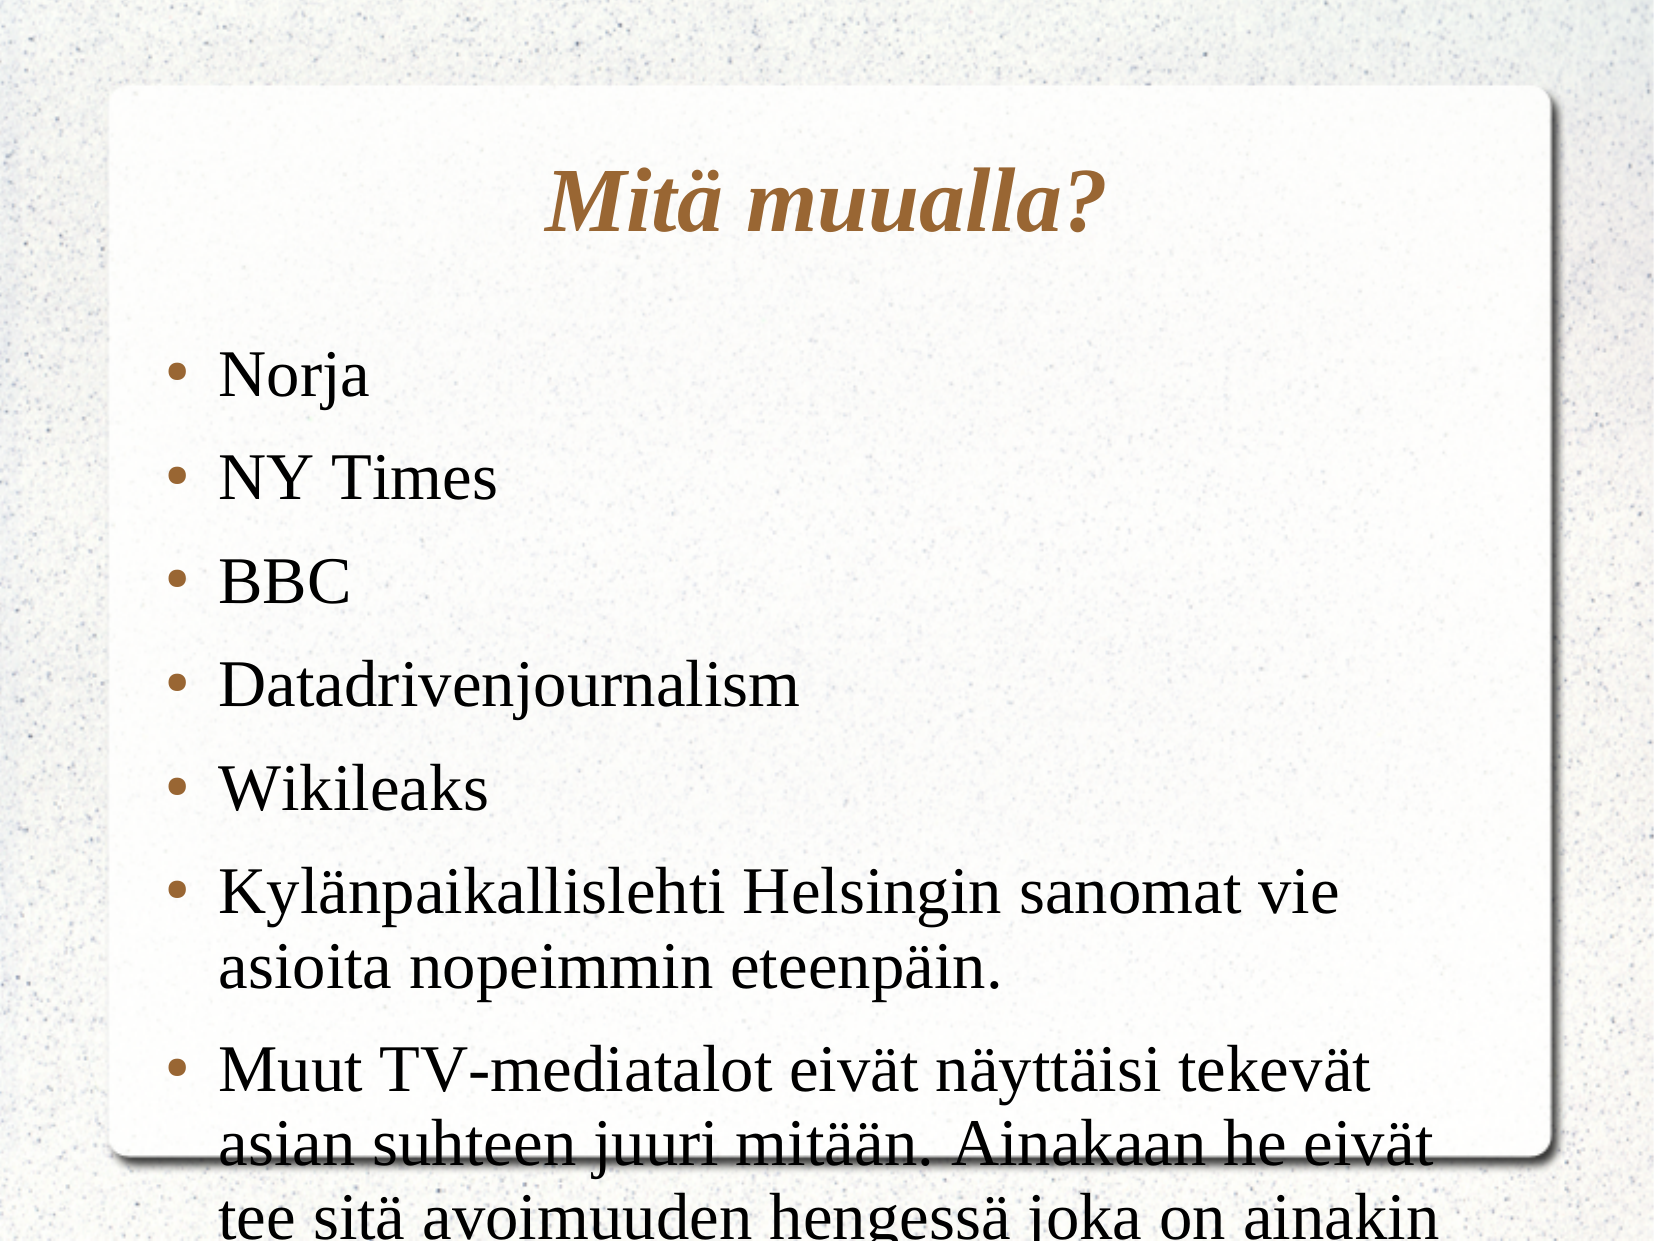

# Mitä muualla?
Norja
NY Times
BBC
Datadrivenjournalism
Wikileaks
Kylänpaikallislehti Helsingin sanomat vie asioita nopeimmin eteenpäin.
Muut TV-mediatalot eivät näyttäisi tekevät asian suhteen juuri mitään. Ainakaan he eivät tee sitä avoimuuden hengessä joka on ainakin mielestäni yksi datajournalismin kantavia ajatuksia. Käsitelty data tulee olla sillä tavalla läpinäkyvää, että siitä tehdyt johtopäätökset voidaan todentaa ja kyseenalaistaa.